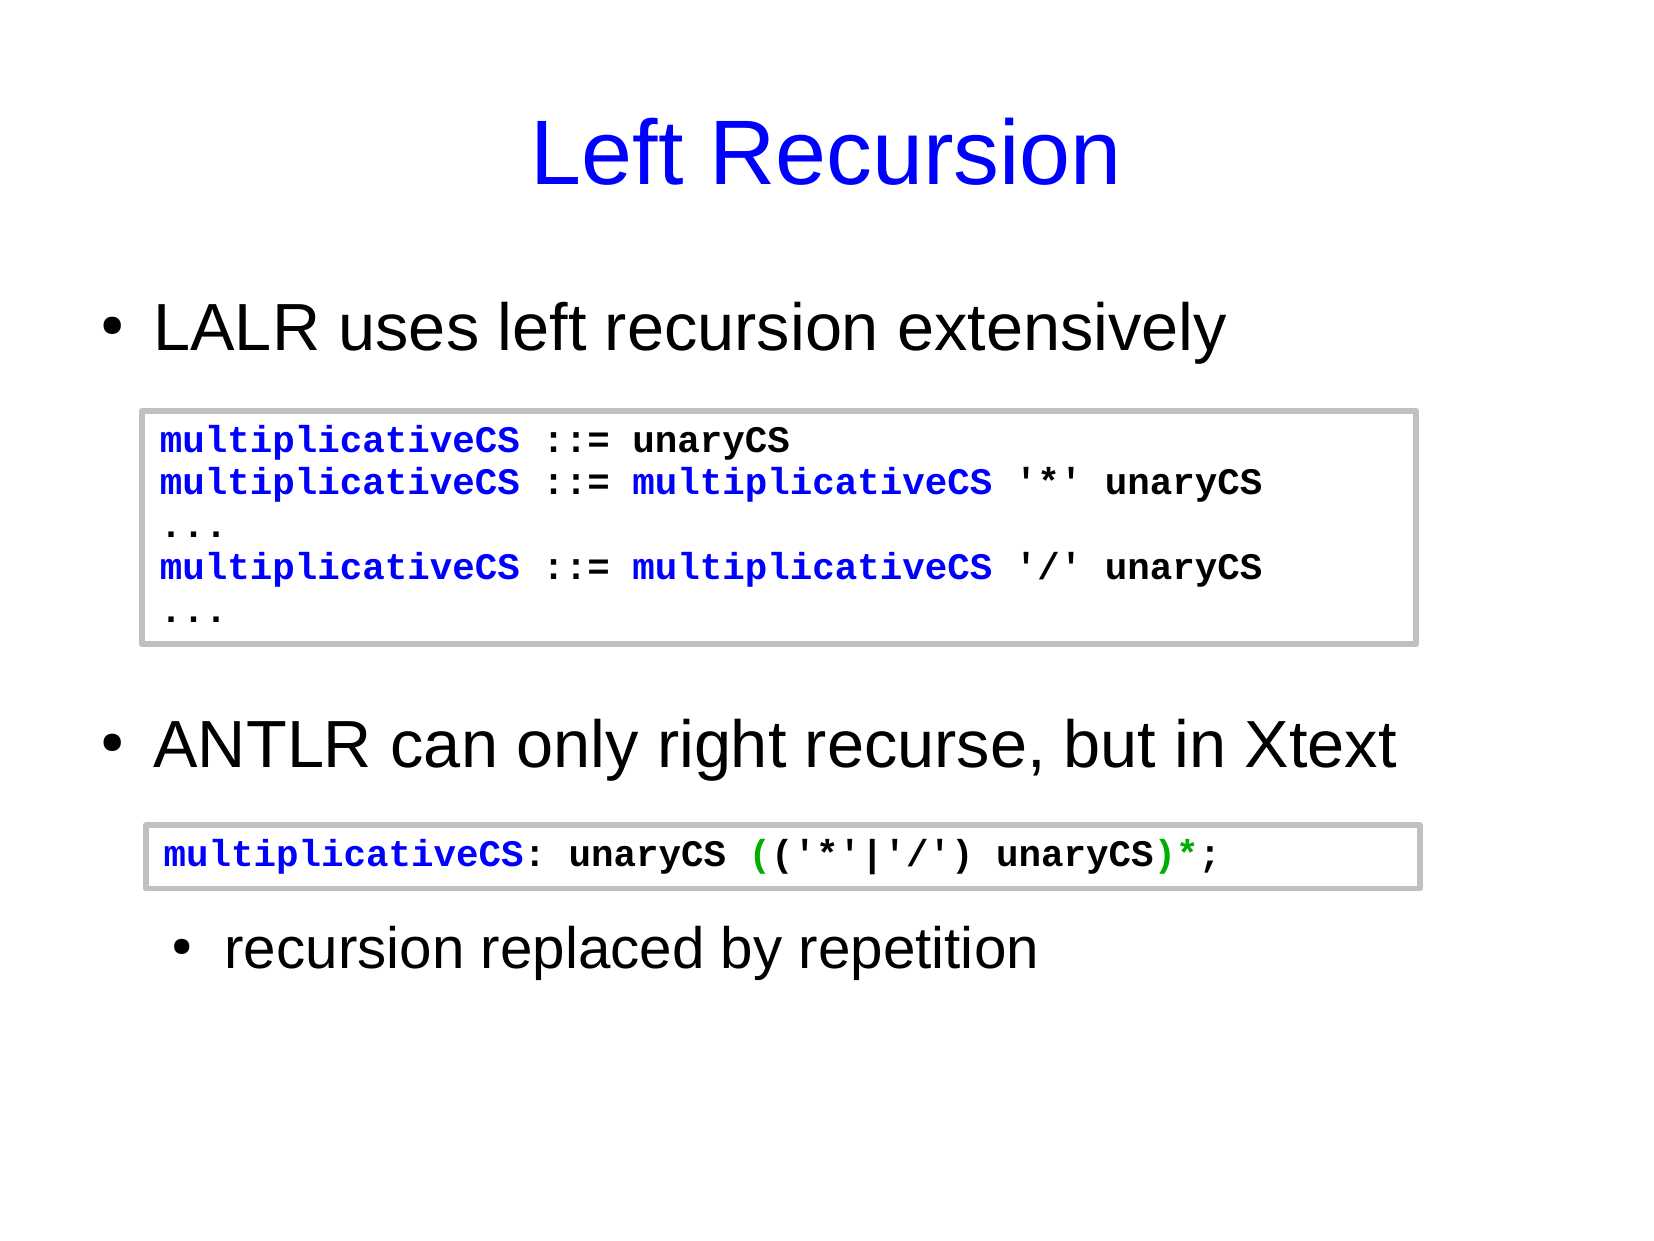

# Left Recursion
LALR uses left recursion extensively
ANTLR can only right recurse, but in Xtext
recursion replaced by repetition
multiplicativeCS ::= unaryCS
multiplicativeCS ::= multiplicativeCS '*' unaryCS
...
multiplicativeCS ::= multiplicativeCS '/' unaryCS
...
multiplicativeCS: unaryCS (('*'|'/') unaryCS)*;